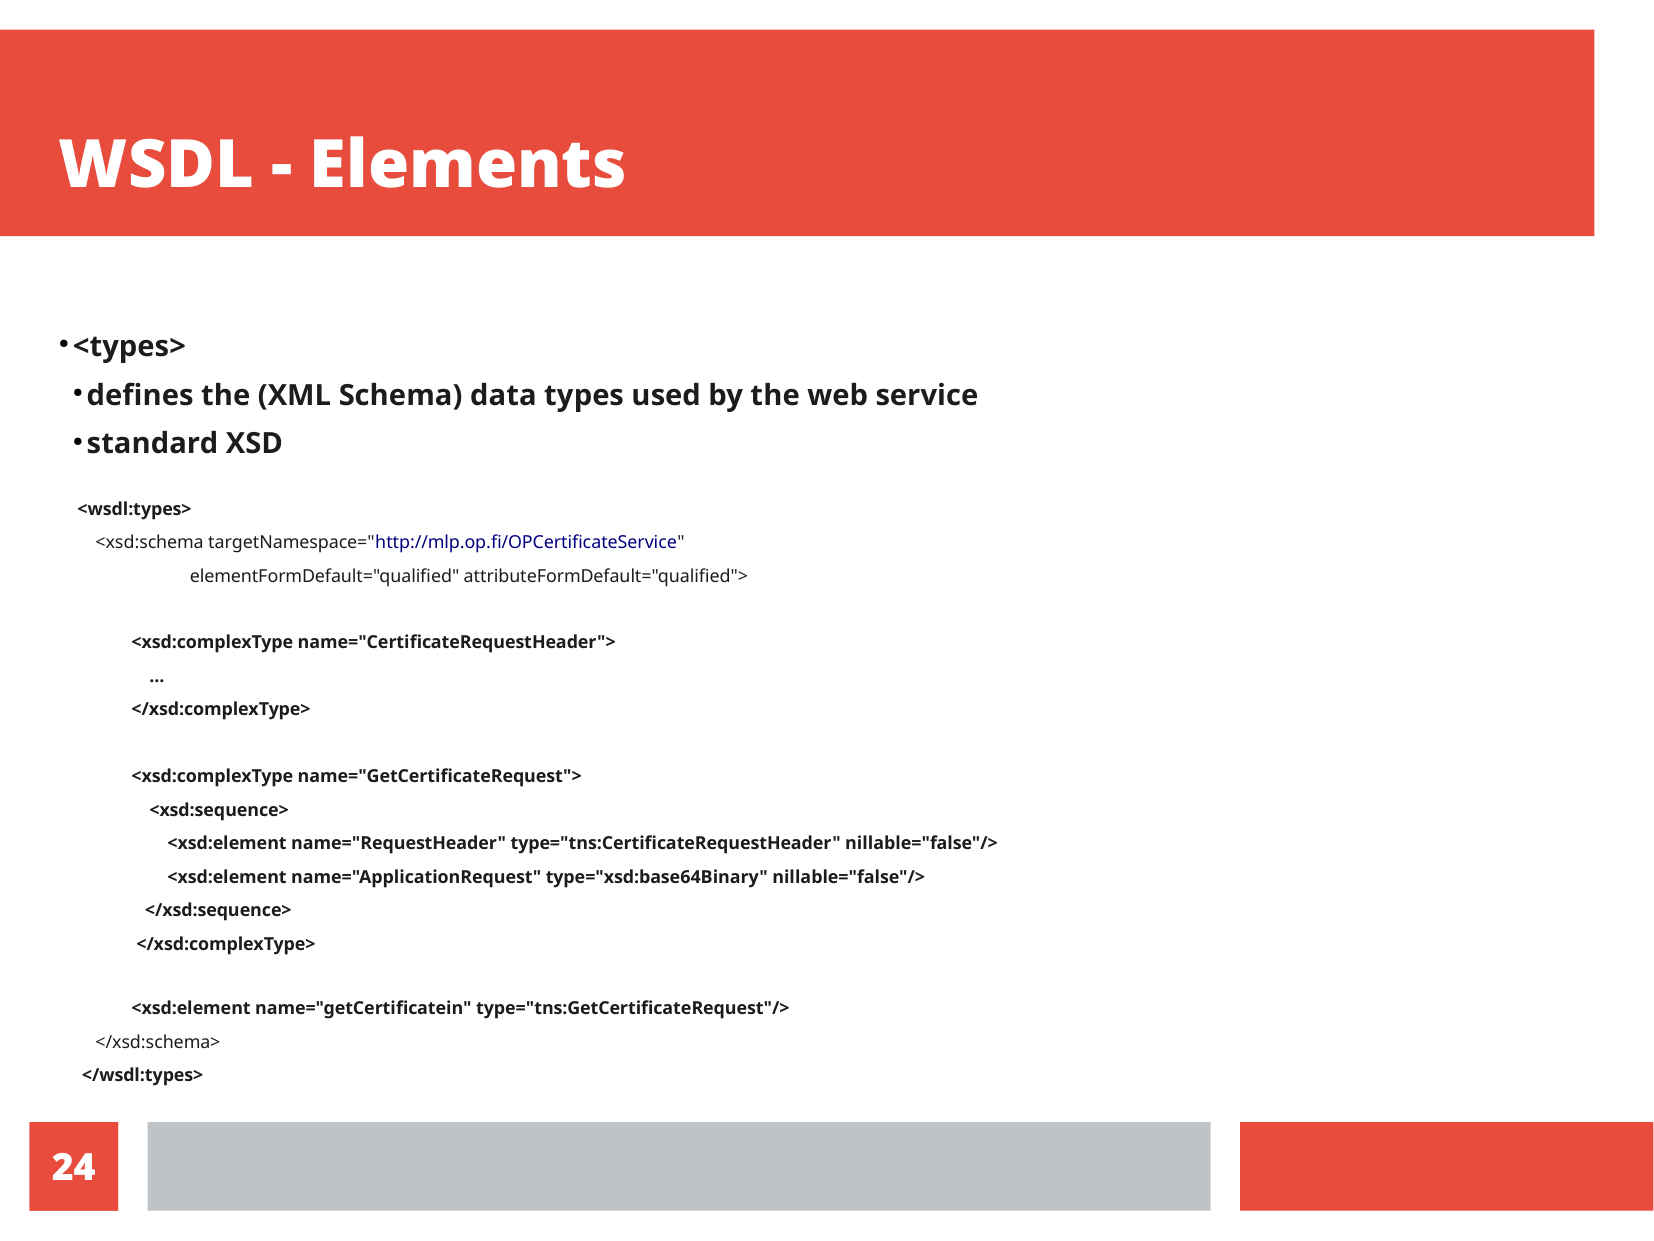

# WSDL - Elements
<types>
defines the (XML Schema) data types used by the web service
standard XSD
<wsdl:types>
 <xsd:schema targetNamespace="http://mlp.op.fi/OPCertificateService"
 elementFormDefault="qualified" attributeFormDefault="qualified">
 <xsd:complexType name="CertificateRequestHeader">
 ...
 </xsd:complexType>
 <xsd:complexType name="GetCertificateRequest">
 <xsd:sequence>
 <xsd:element name="RequestHeader" type="tns:CertificateRequestHeader" nillable="false"/>
 <xsd:element name="ApplicationRequest" type="xsd:base64Binary" nillable="false"/>
 </xsd:sequence>
 </xsd:complexType>
 <xsd:element name="getCertificatein" type="tns:GetCertificateRequest"/>
 </xsd:schema>
 </wsdl:types>
24